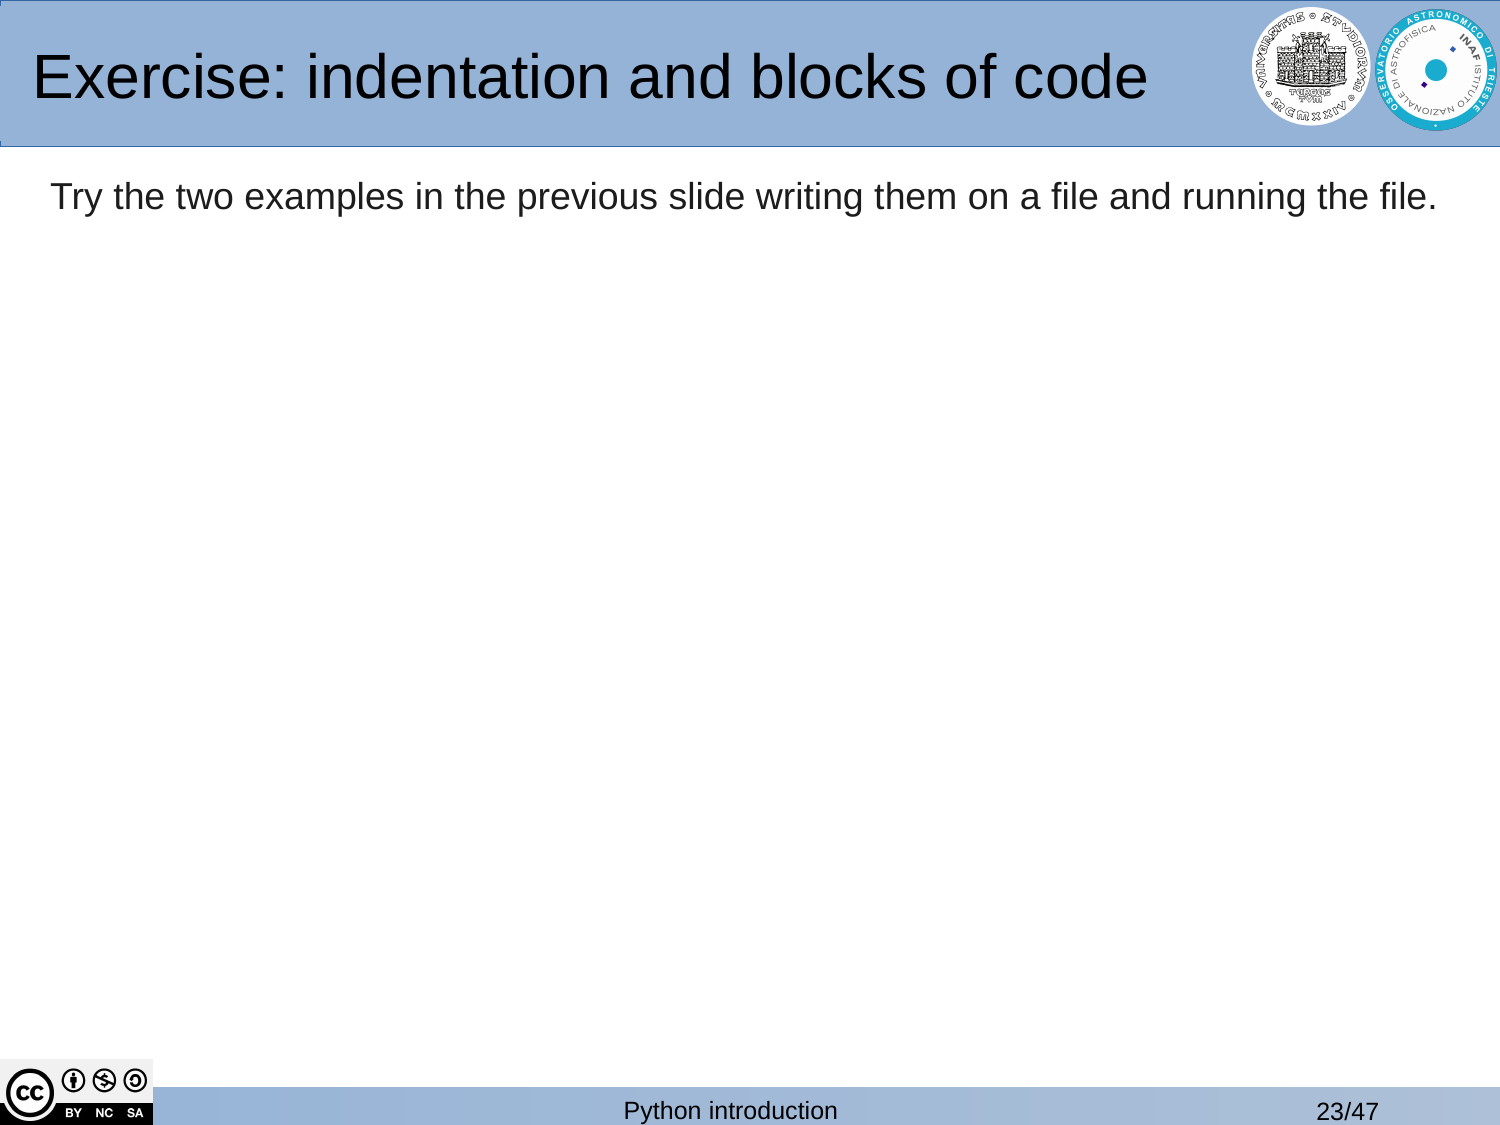

Exercise: indentation and blocks of code
# Try the two examples in the previous slide writing them on a file and running the file.